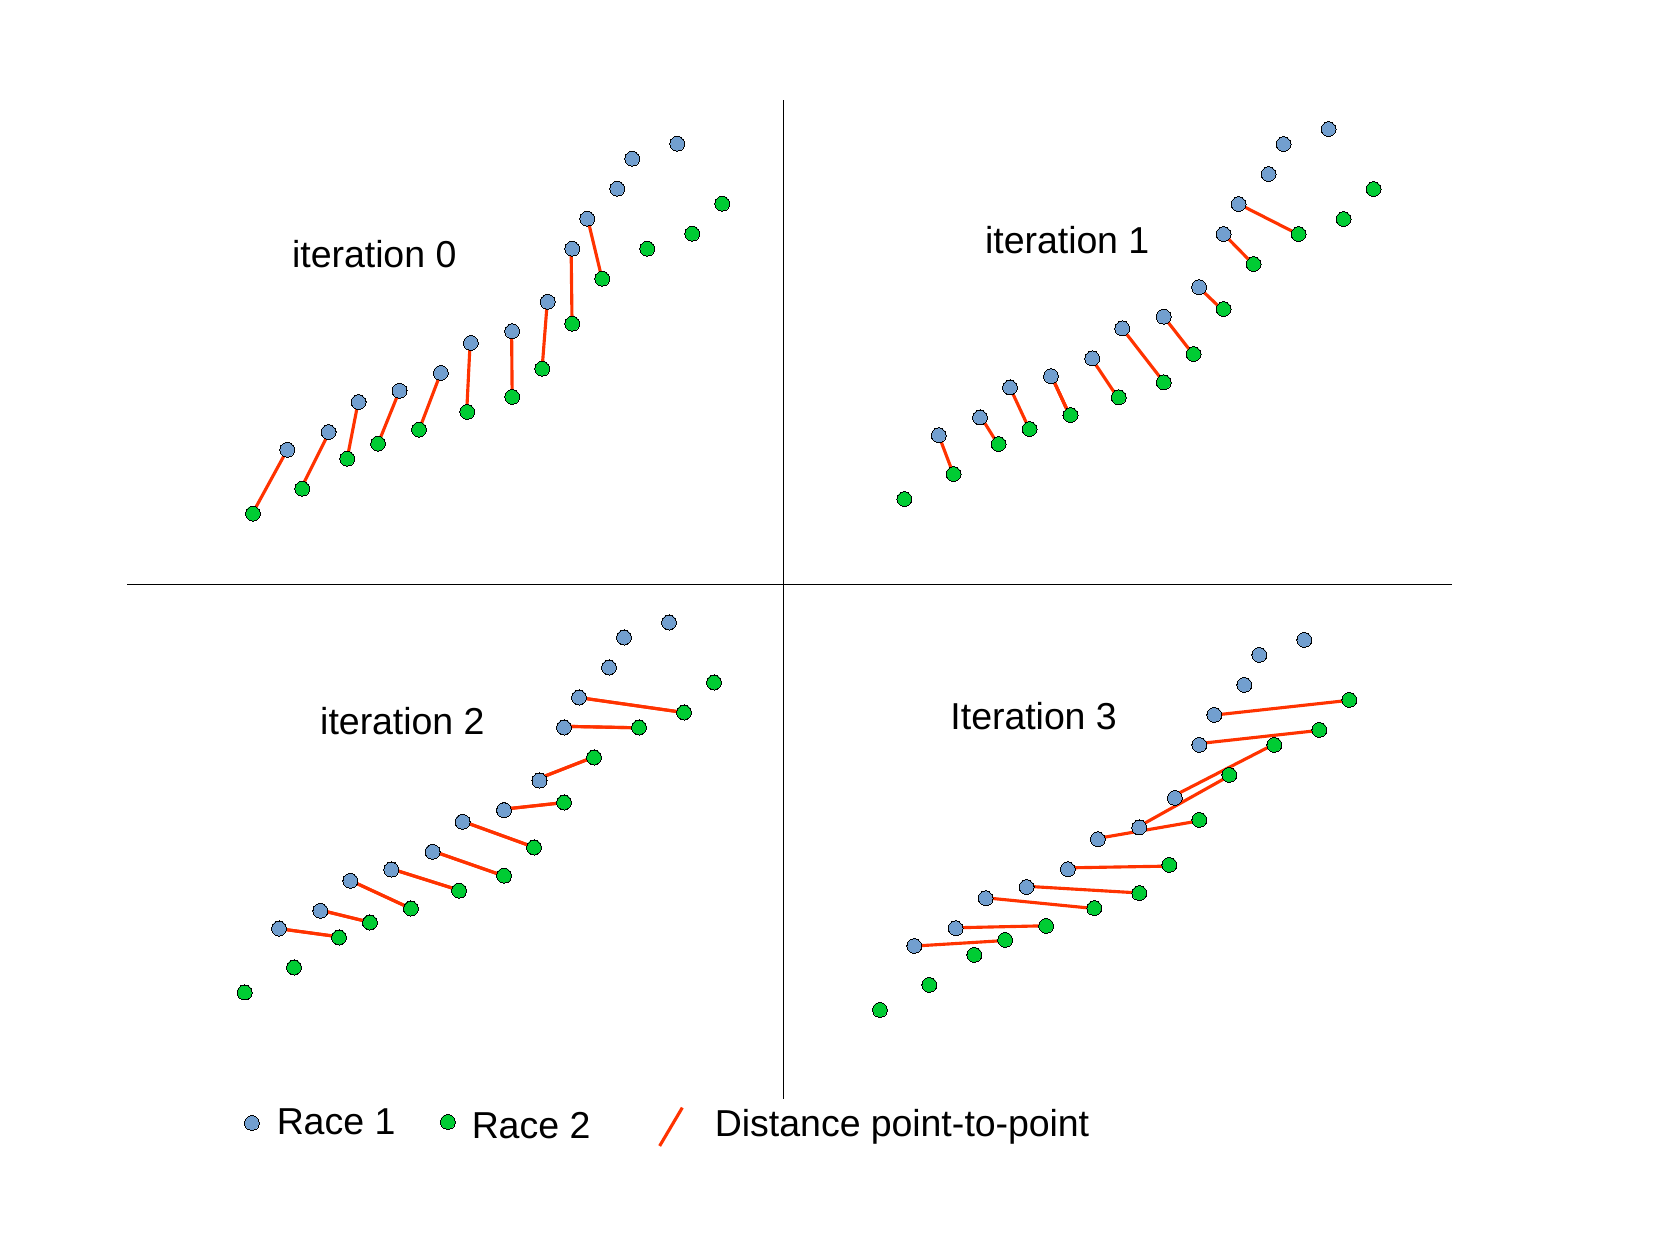

iteration 1
iteration 0
Iteration 3
iteration 2
Race 1
Distance point-to-point
Race 2